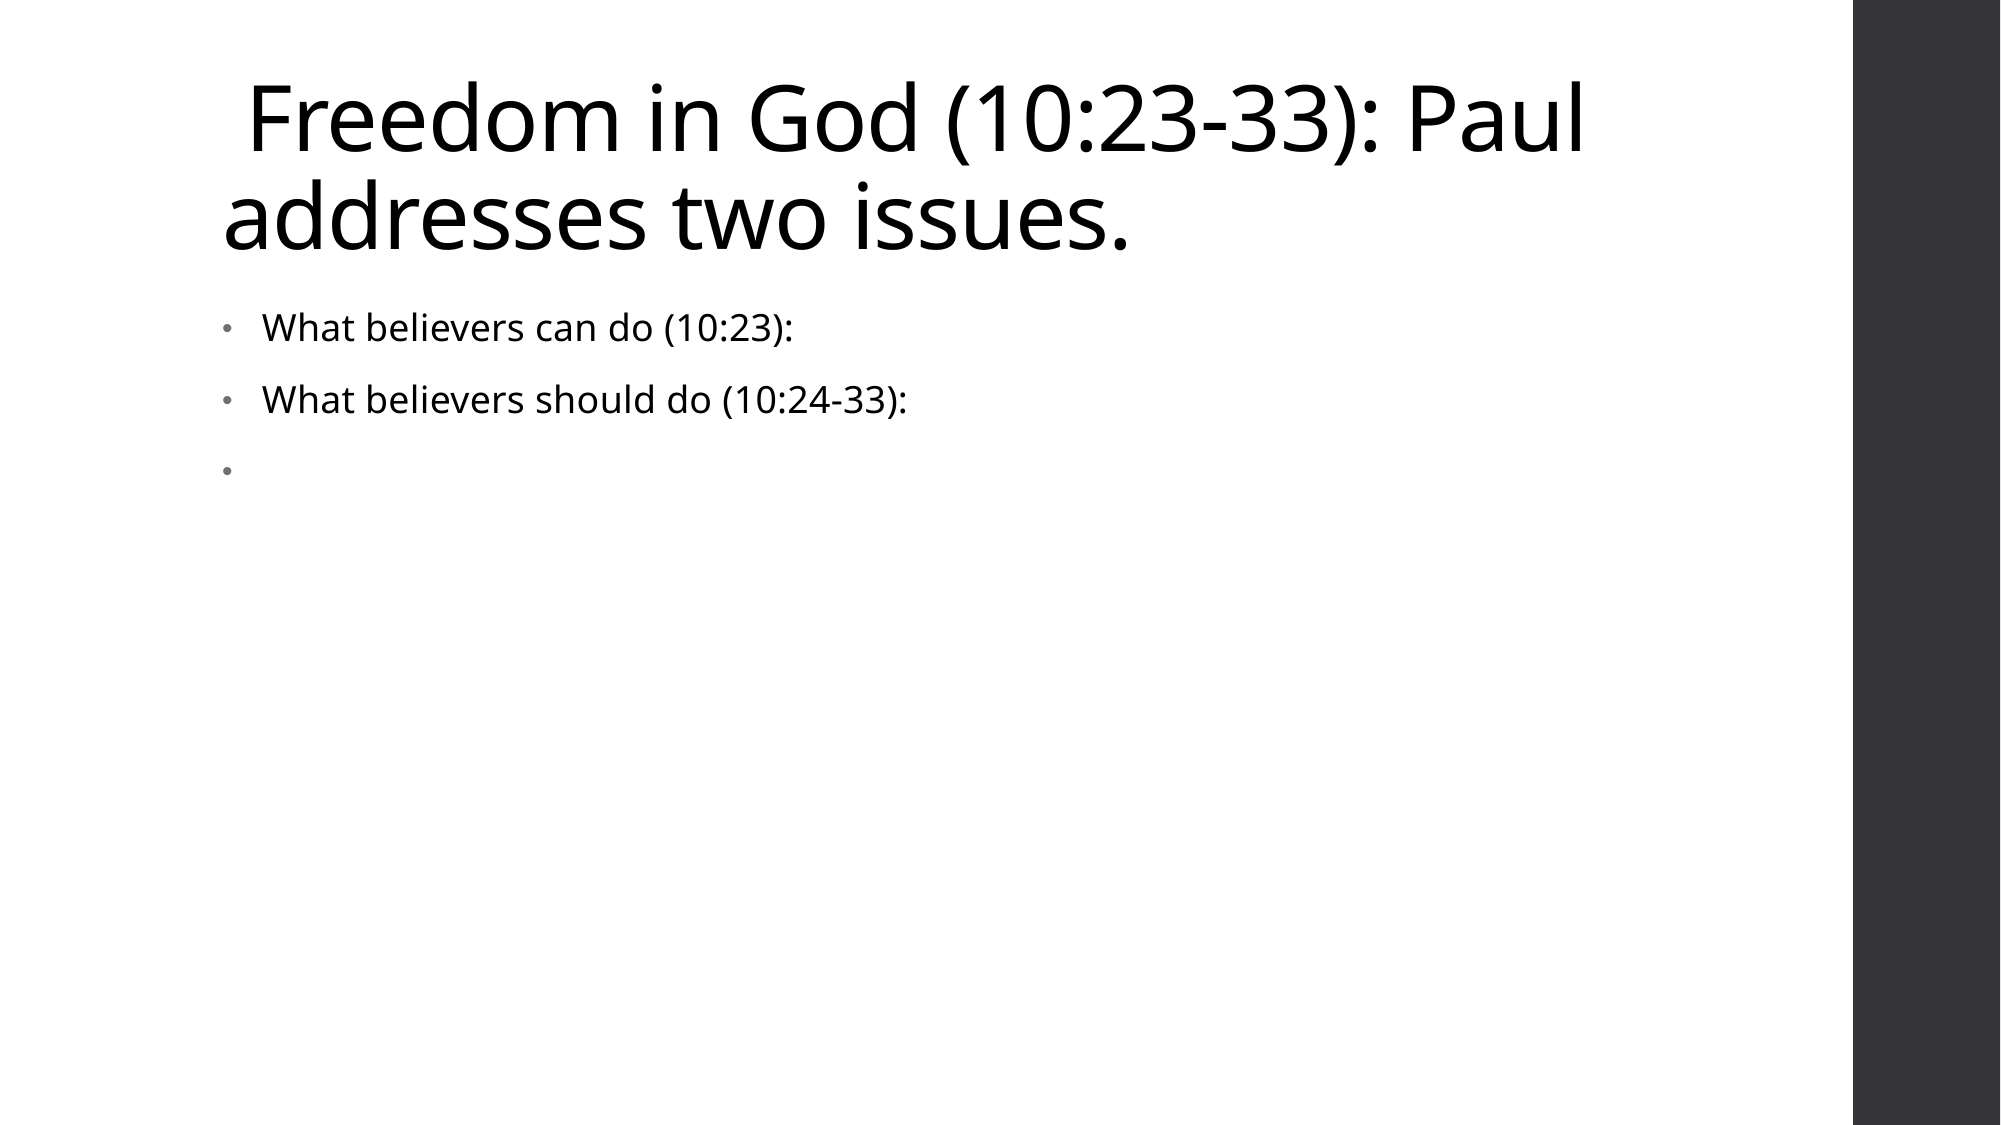

# Freedom in God (10:23-33): Paul addresses two issues.
 What believers can do (10:23):
 What believers should do (10:24-33):